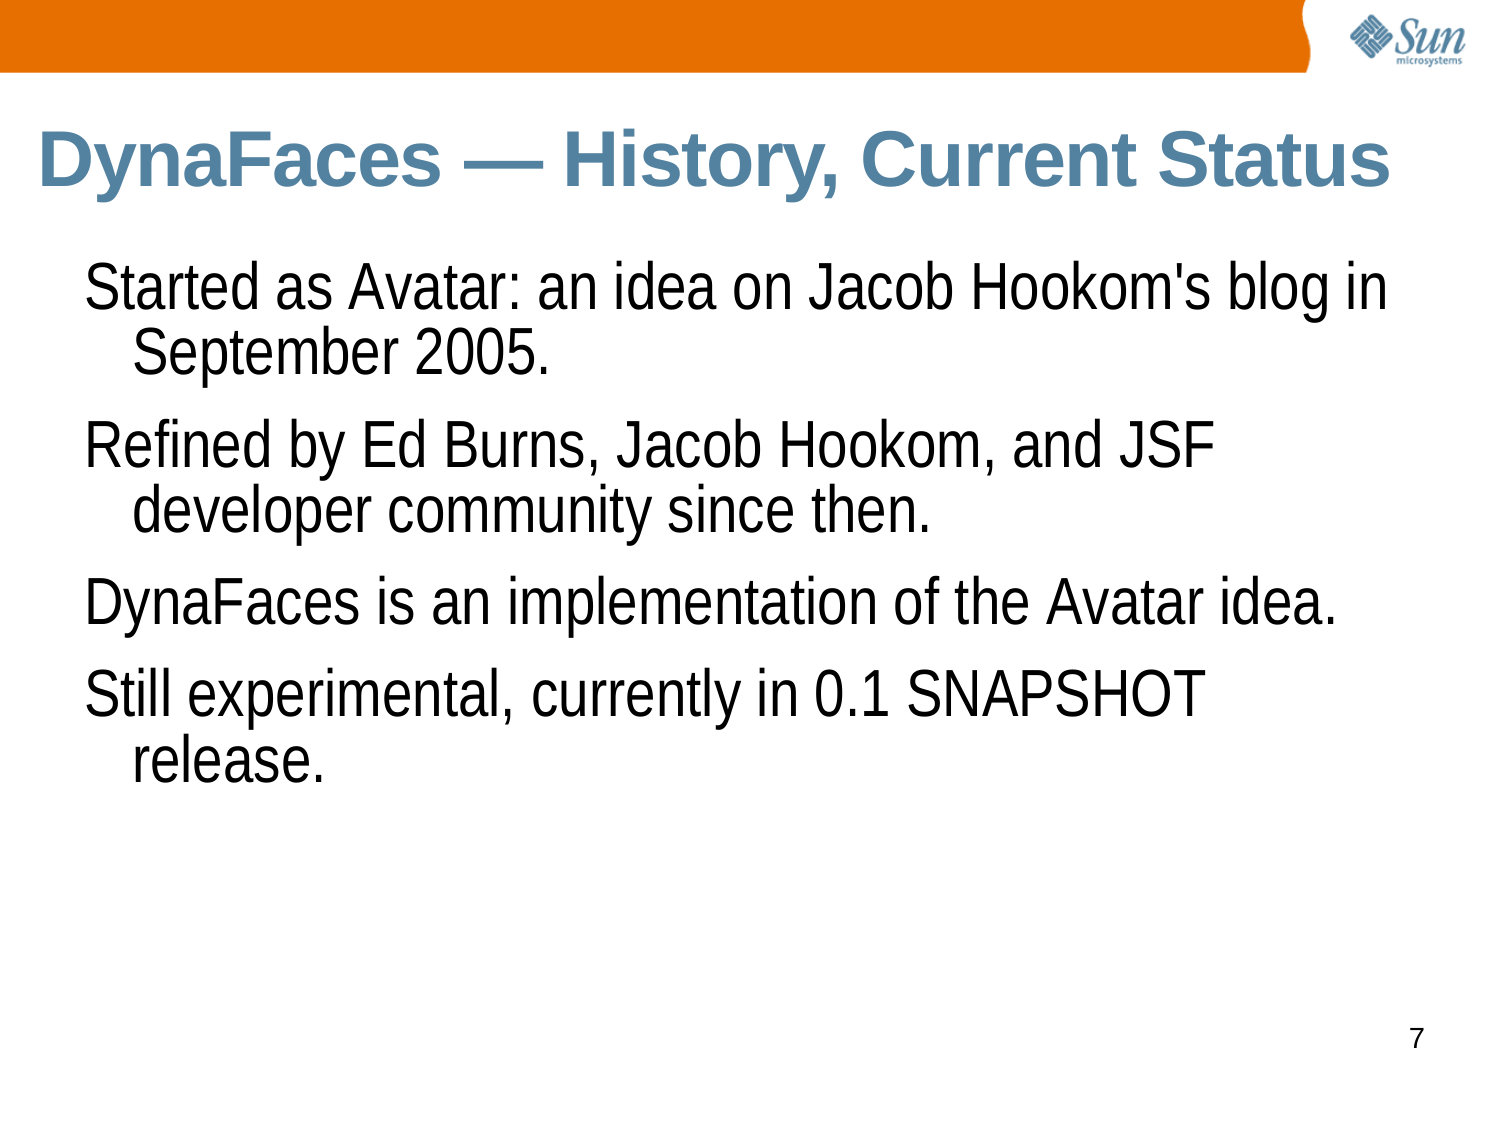

# DynaFaces ― History, Current Status
Started as Avatar: an idea on Jacob Hookom's blog in September 2005.
Refined by Ed Burns, Jacob Hookom, and JSF developer community since then.
DynaFaces is an implementation of the Avatar idea.
Still experimental, currently in 0.1 SNAPSHOT release.
7